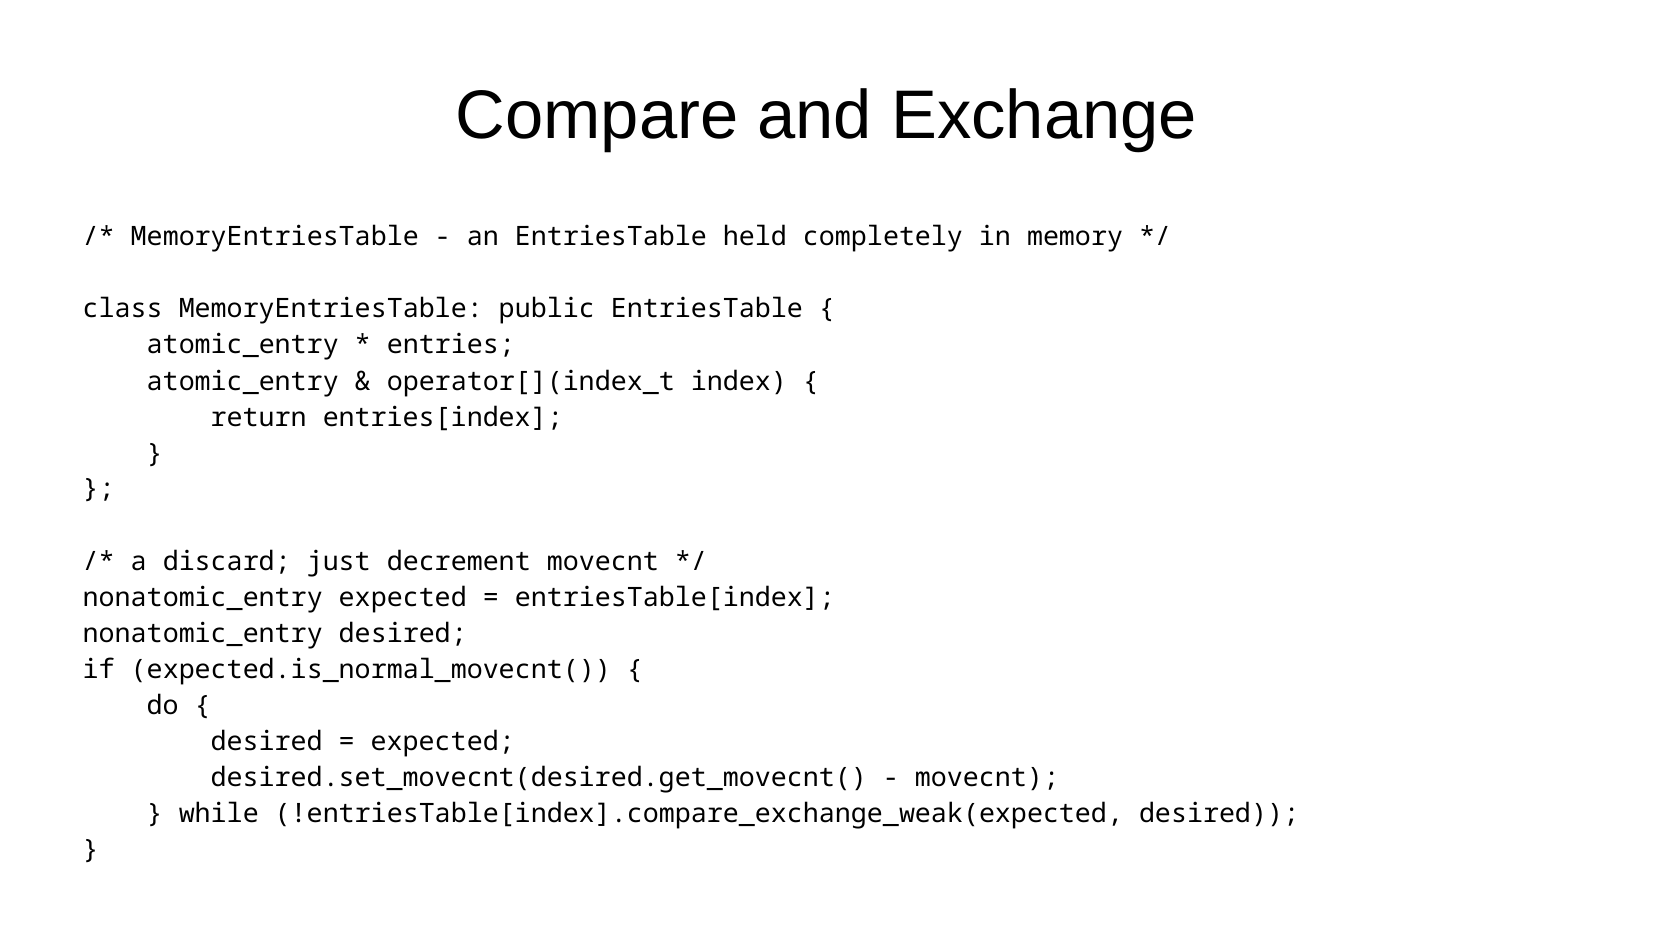

# Compare and Exchange
/* MemoryEntriesTable - an EntriesTable held completely in memory */
class MemoryEntriesTable: public EntriesTable {
 atomic_entry * entries;
 atomic_entry & operator[](index_t index) {
 return entries[index];
 }
};
/* a discard; just decrement movecnt */
nonatomic_entry expected = entriesTable[index];
nonatomic_entry desired;
if (expected.is_normal_movecnt()) {
 do {
 desired = expected;
 desired.set_movecnt(desired.get_movecnt() - movecnt);
 } while (!entriesTable[index].compare_exchange_weak(expected, desired));
}